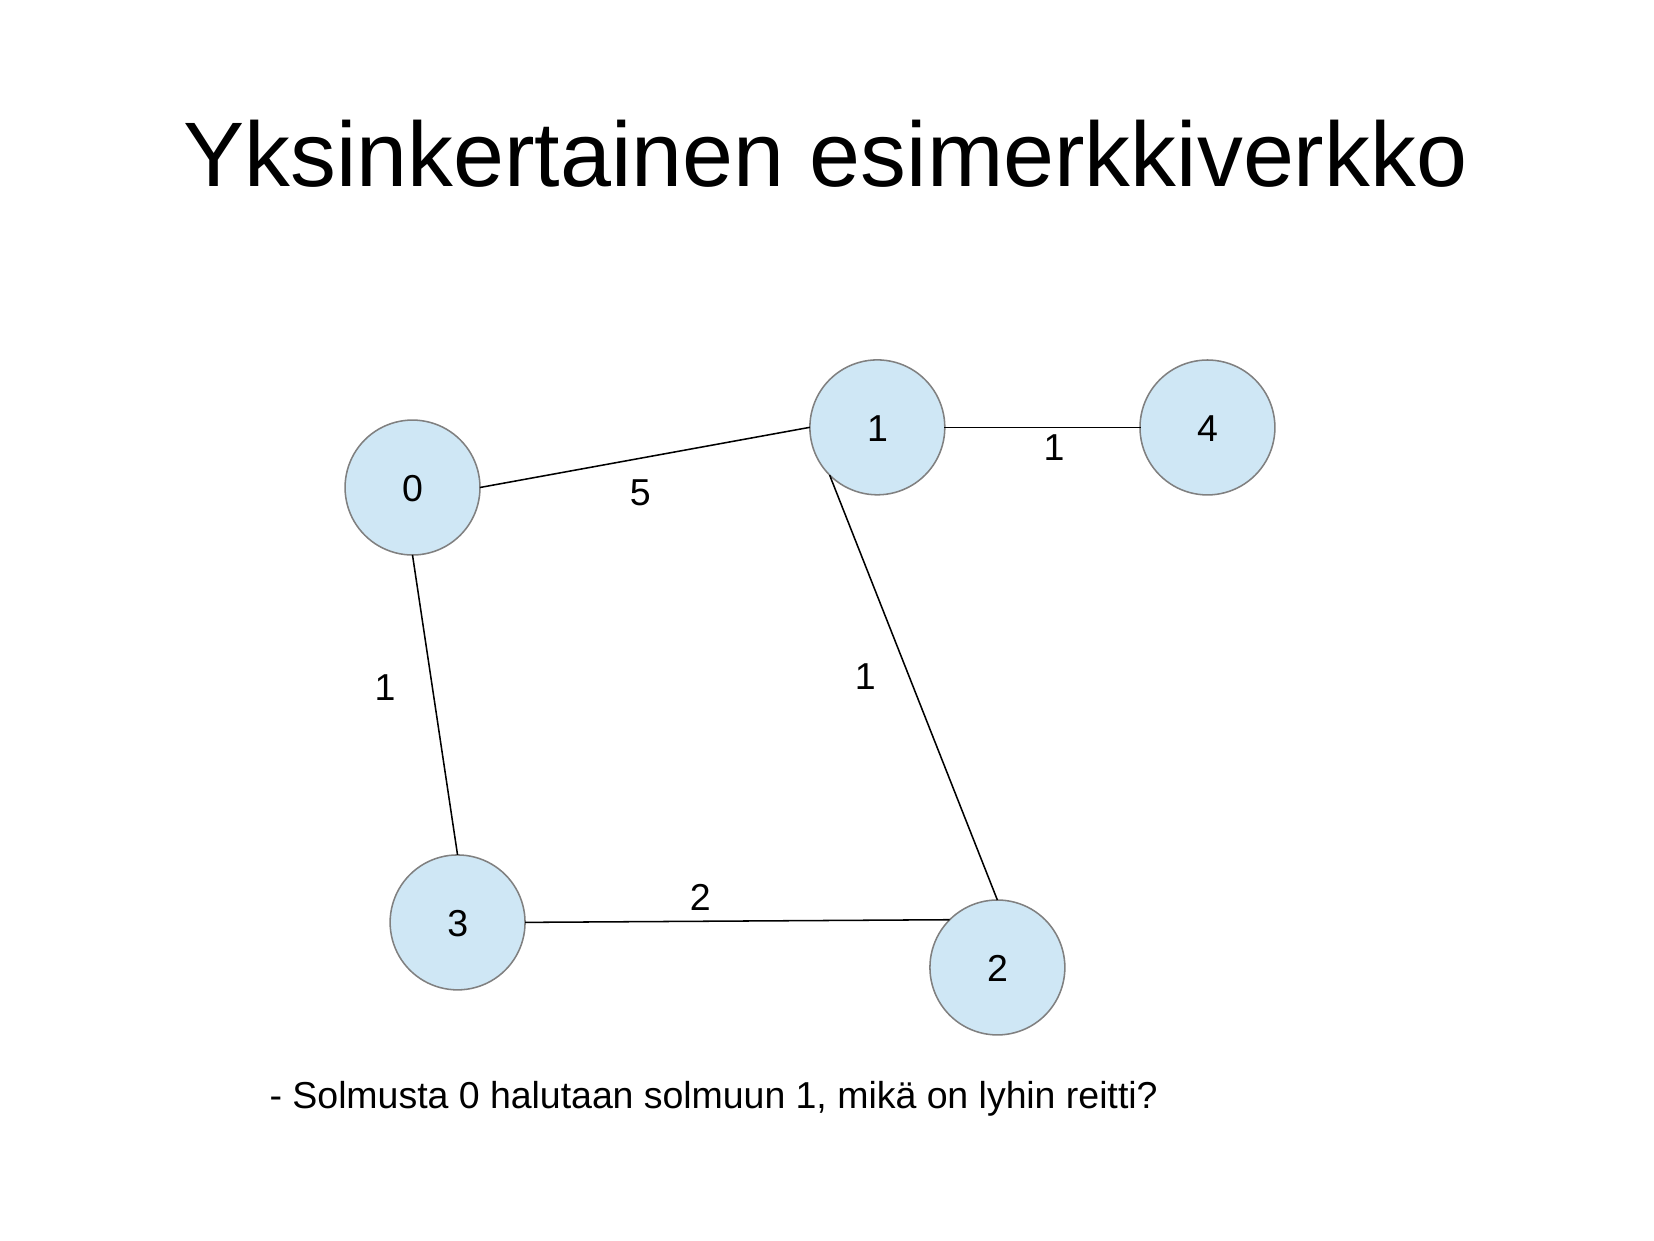

# Yksinkertainen esimerkkiverkko
1
4
0
5
1
1
3
2
2
- Solmusta 0 halutaan solmuun 1, mikä on lyhin reitti?